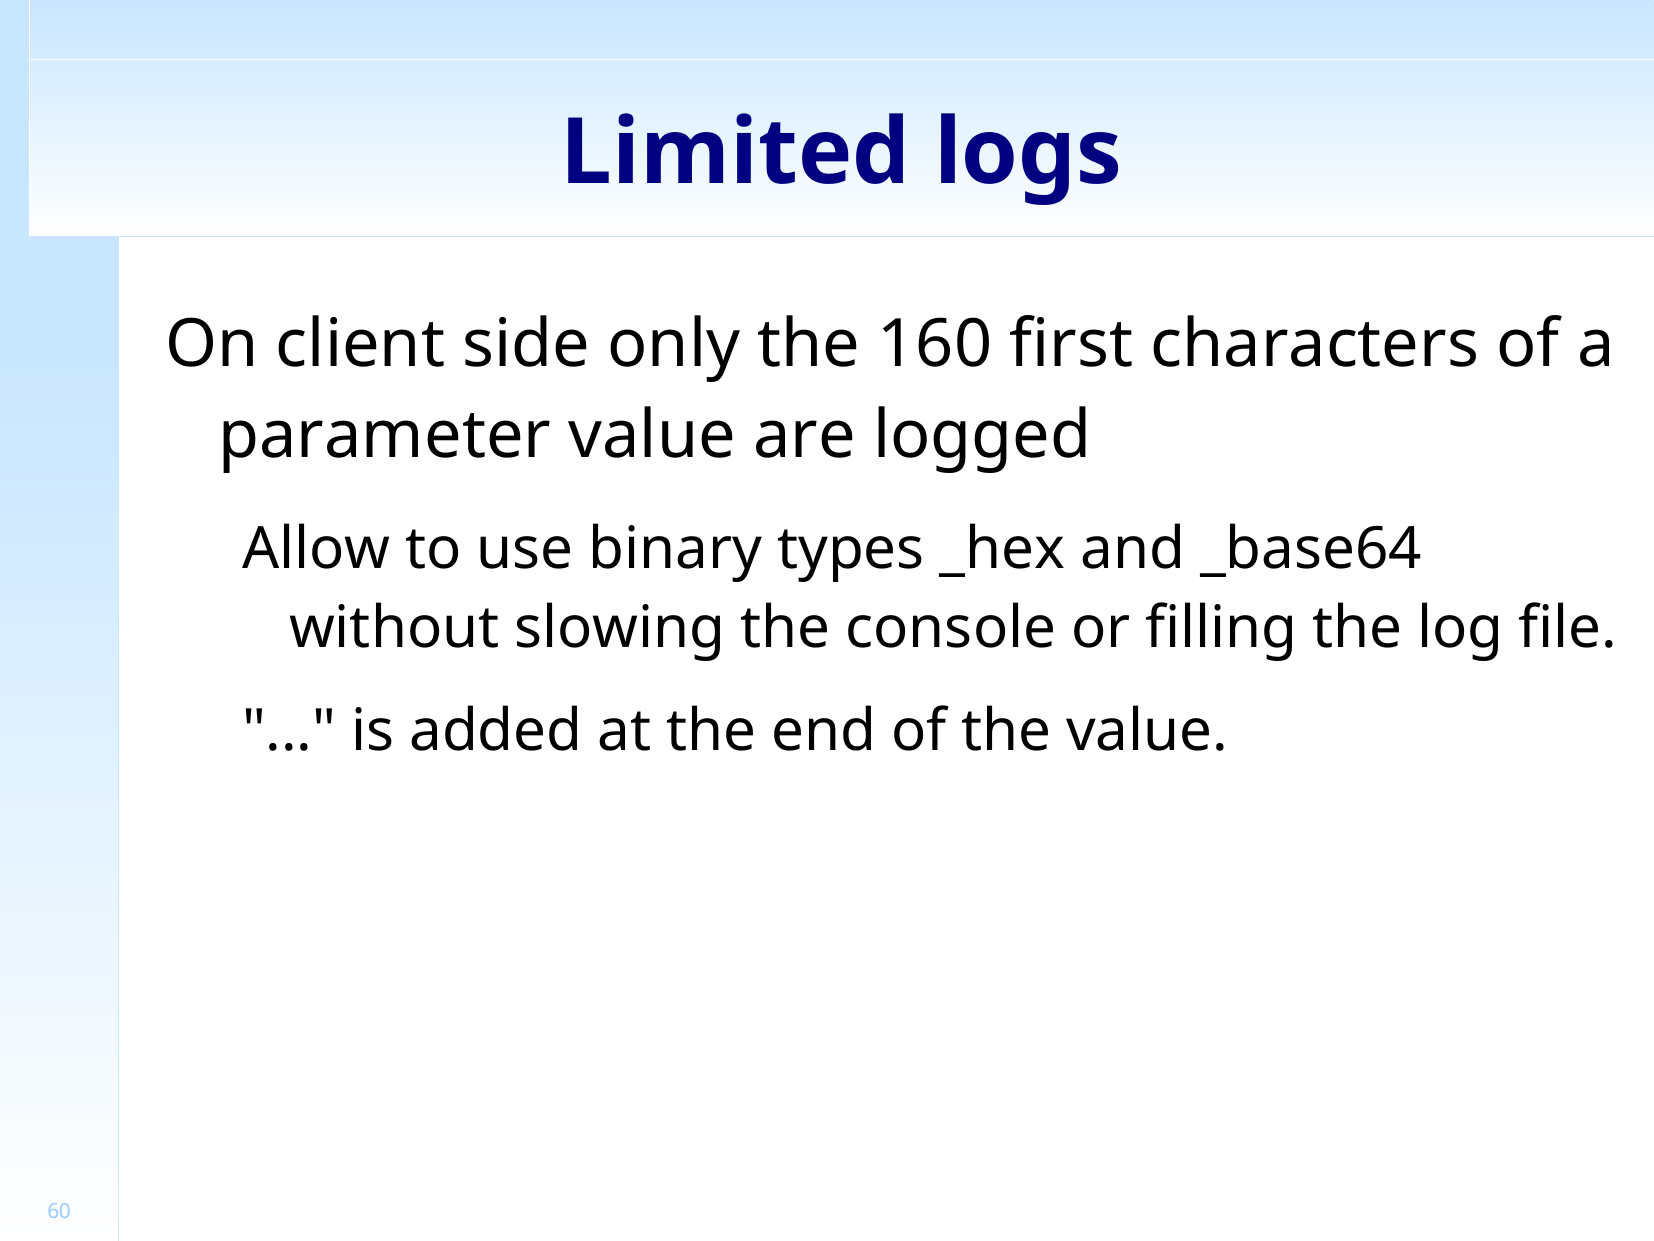

# Limited logs
On client side only the 160 first characters of a parameter value are logged
Allow to use binary types _hex and _base64 without slowing the console or filling the log file.
"..." is added at the end of the value.